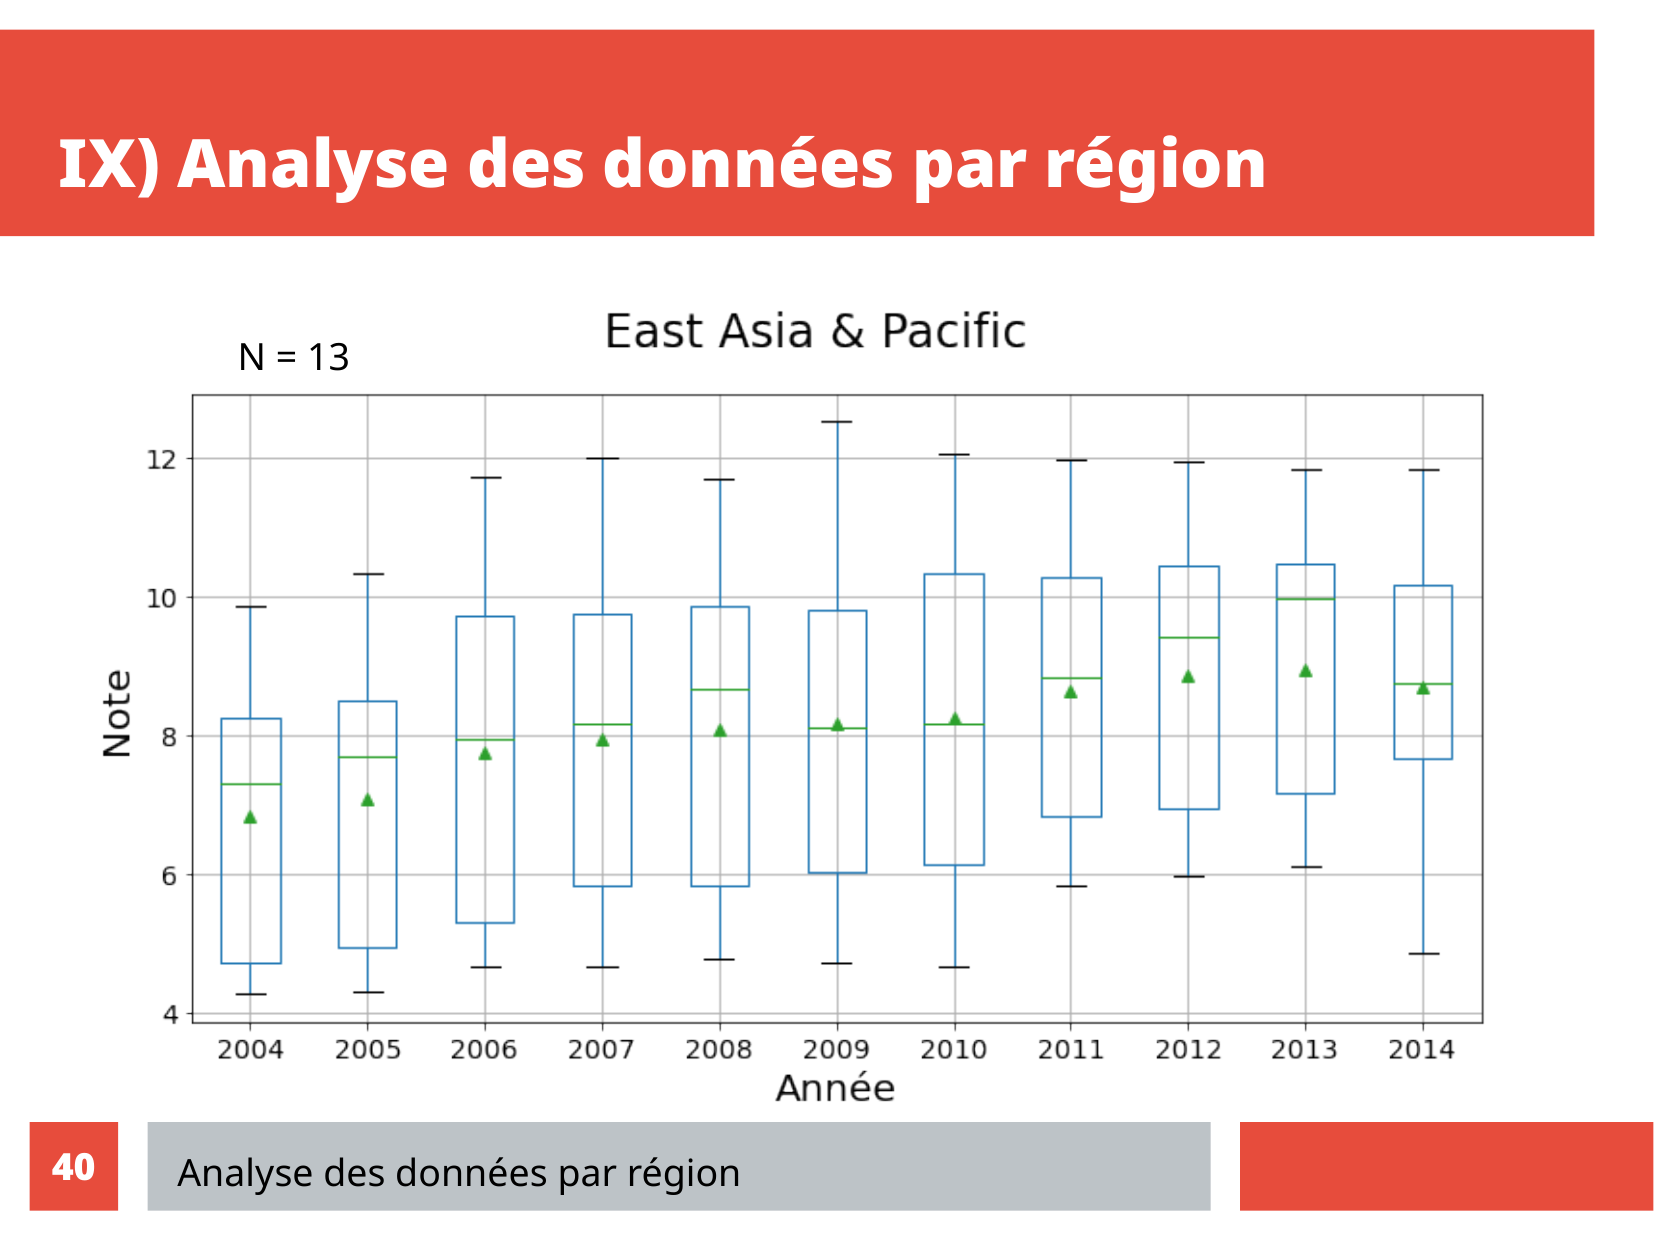

# IX) Analyse des données par région
N = 13
40
Analyse des données par région